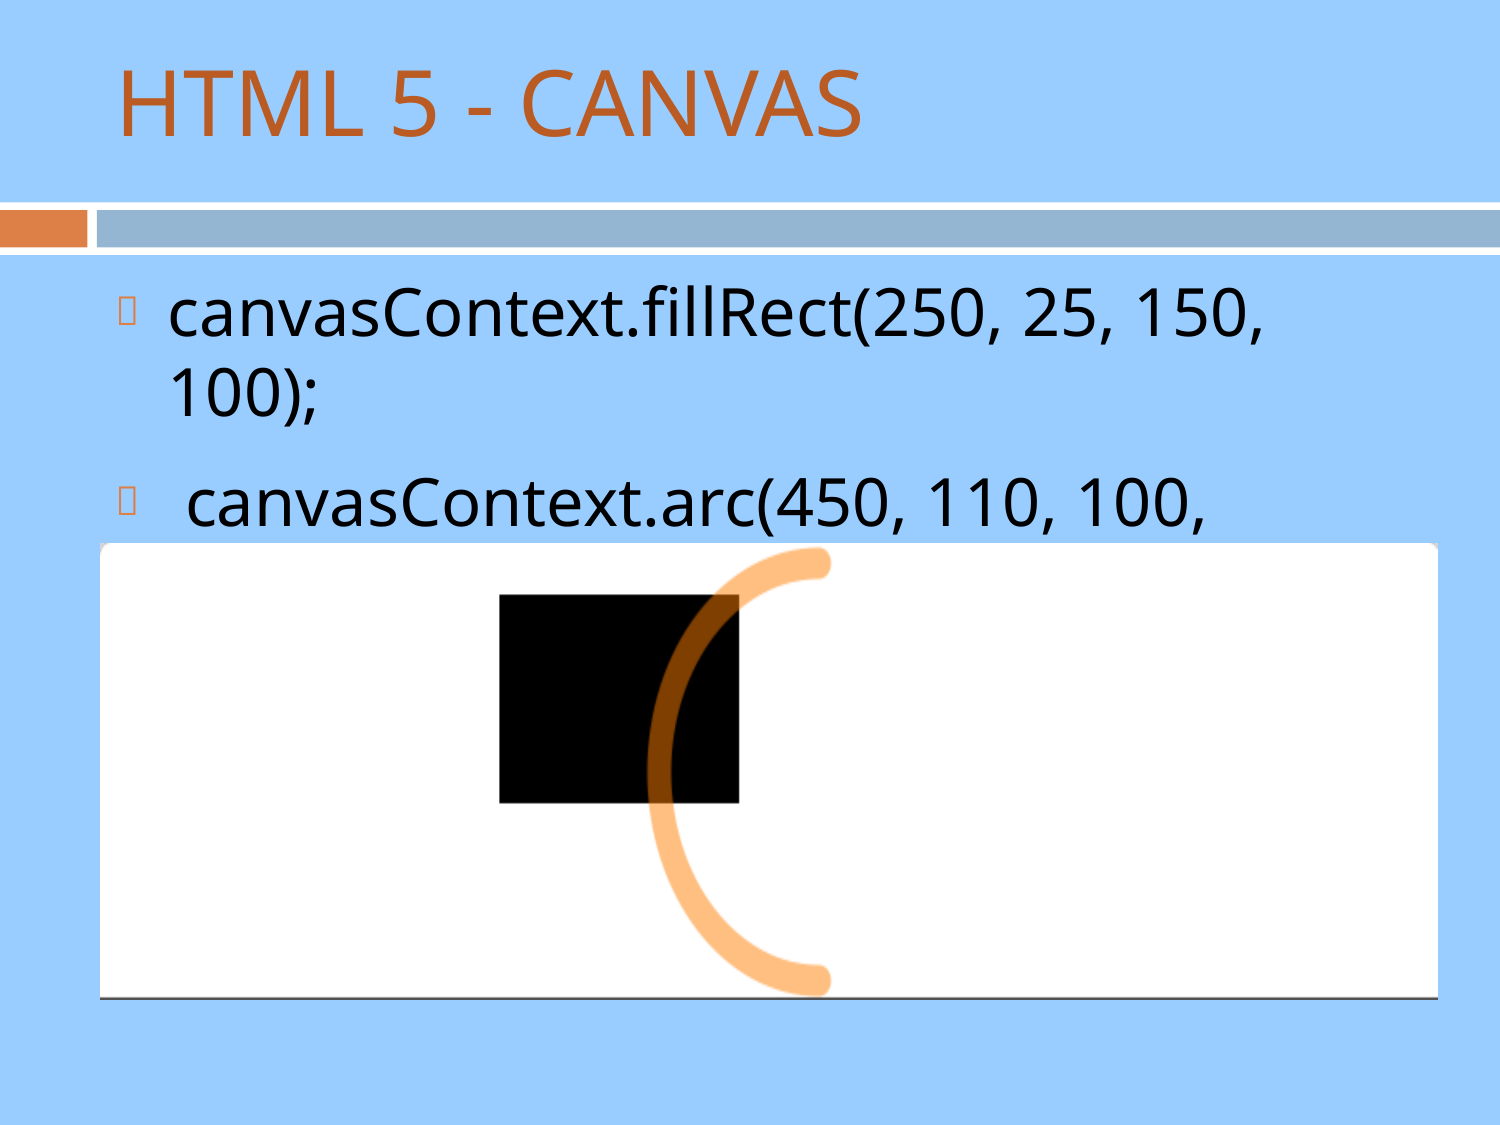

# HTML 5 - CANVAS
canvasContext.fillRect(250, 25, 150, 100);
 canvasContext.arc(450, 110, 100, Math.PI * 1/2, Math.PI * 3/2);